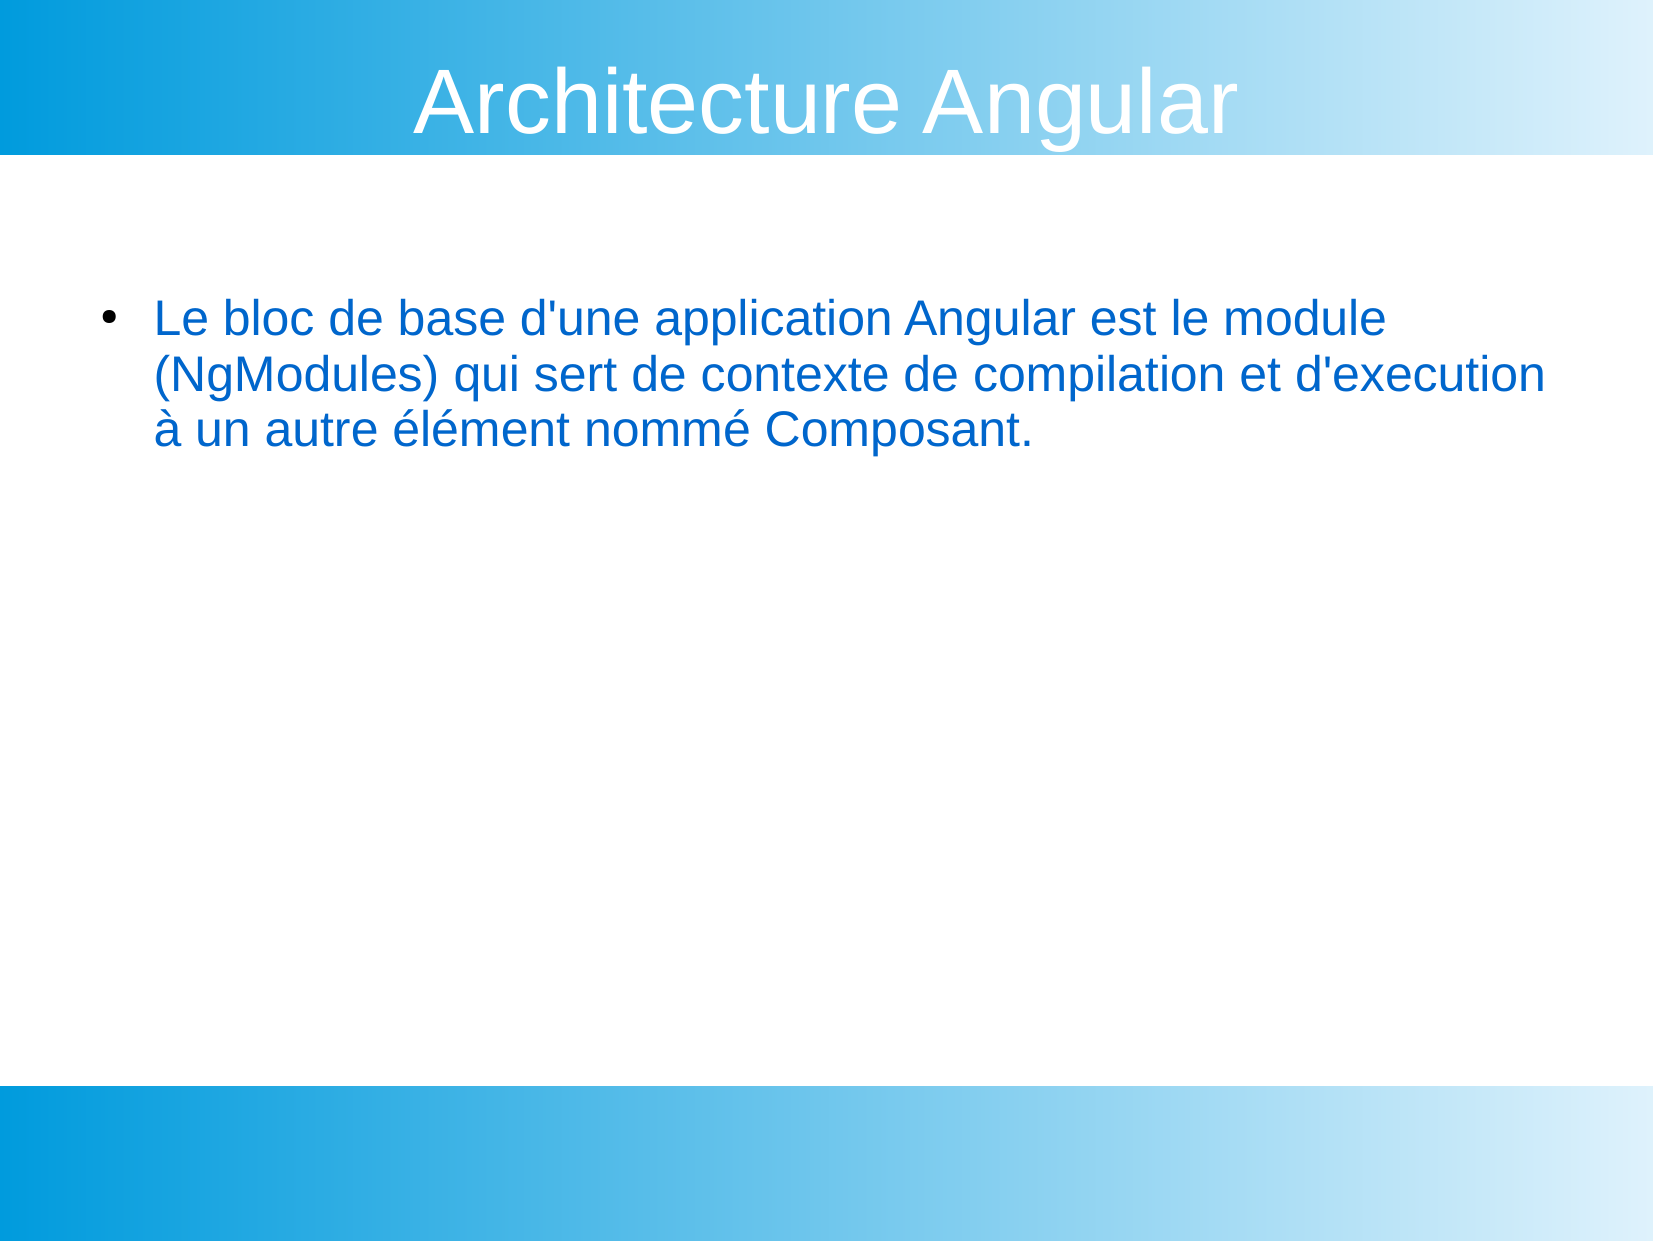

# Architecture Angular
Le bloc de base d'une application Angular est le module (NgModules) qui sert de contexte de compilation et d'execution à un autre élément nommé Composant.